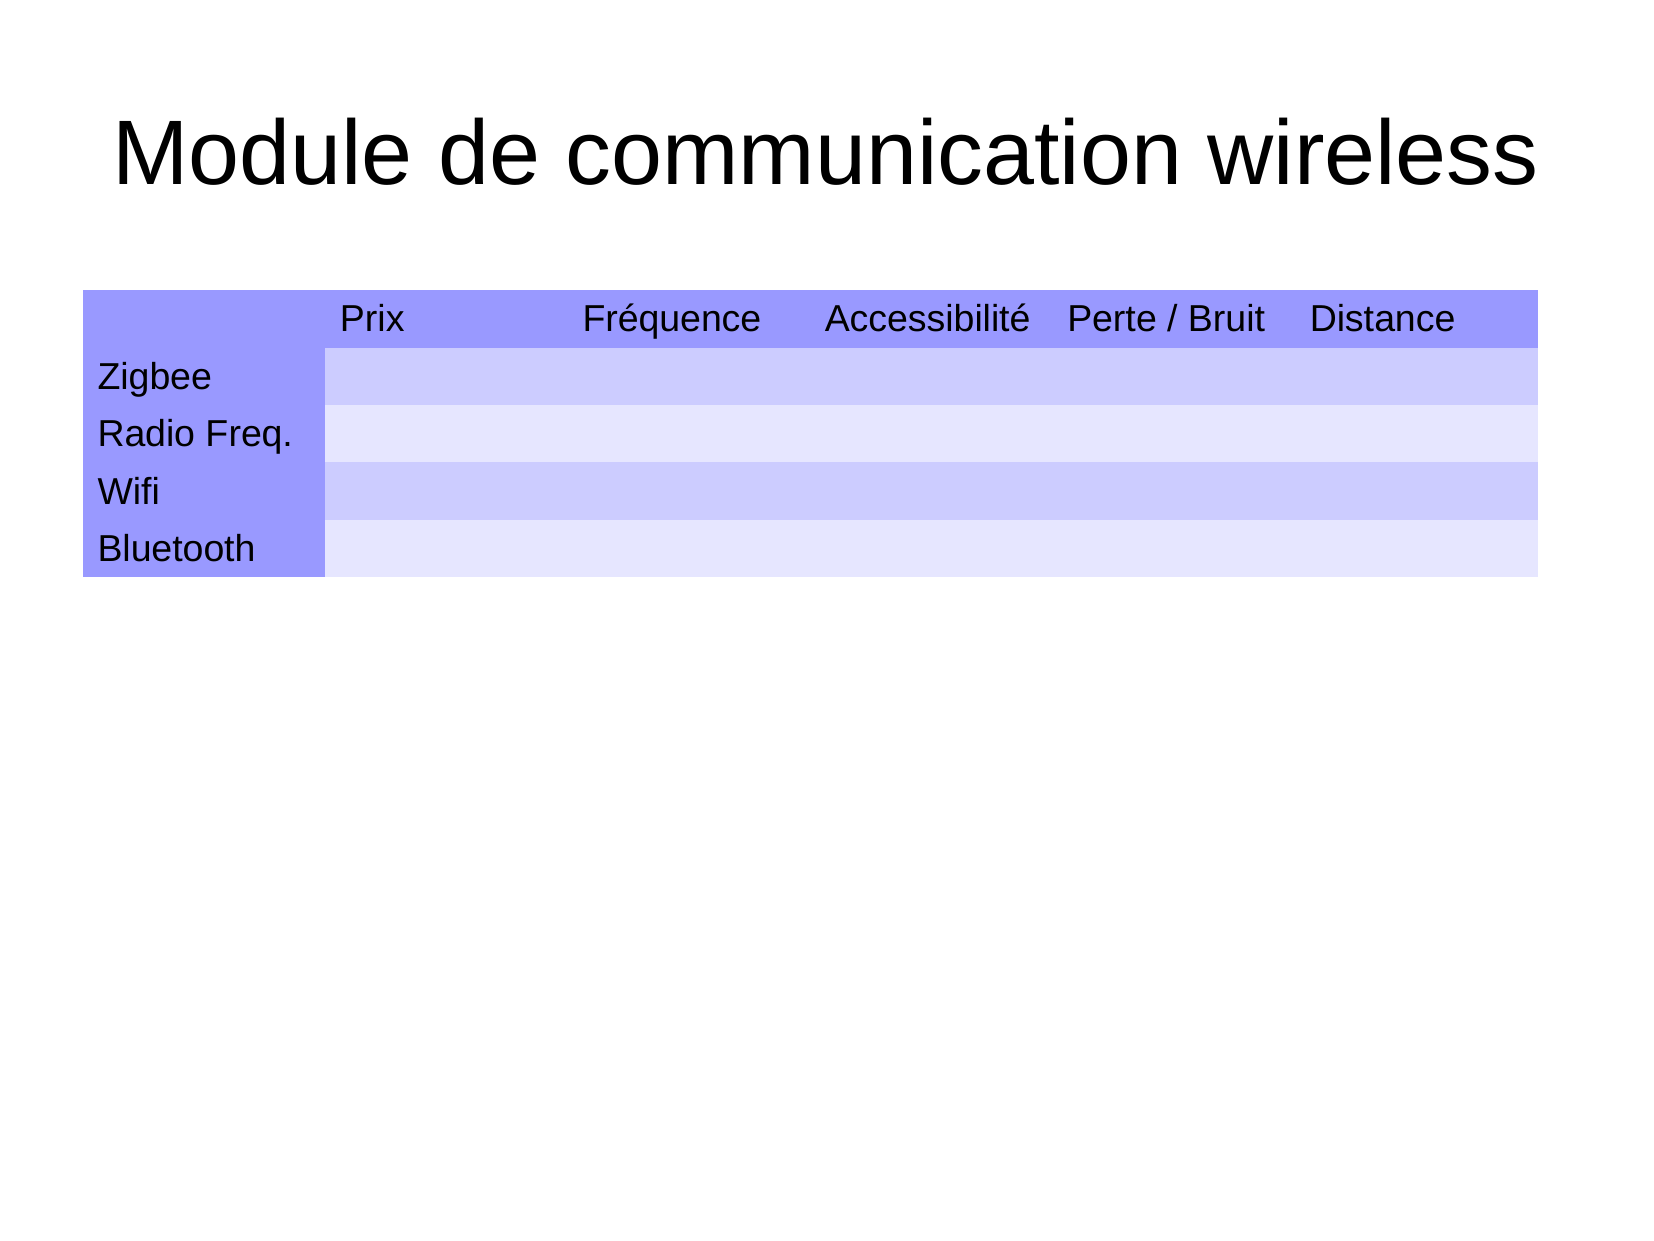

# Module de communication wireless
| | Prix | Fréquence | Accessibilité | Perte / Bruit | Distance |
| --- | --- | --- | --- | --- | --- |
| Zigbee | | | | | |
| Radio Freq. | | | | | |
| Wifi | | | | | |
| Bluetooth | | | | | |